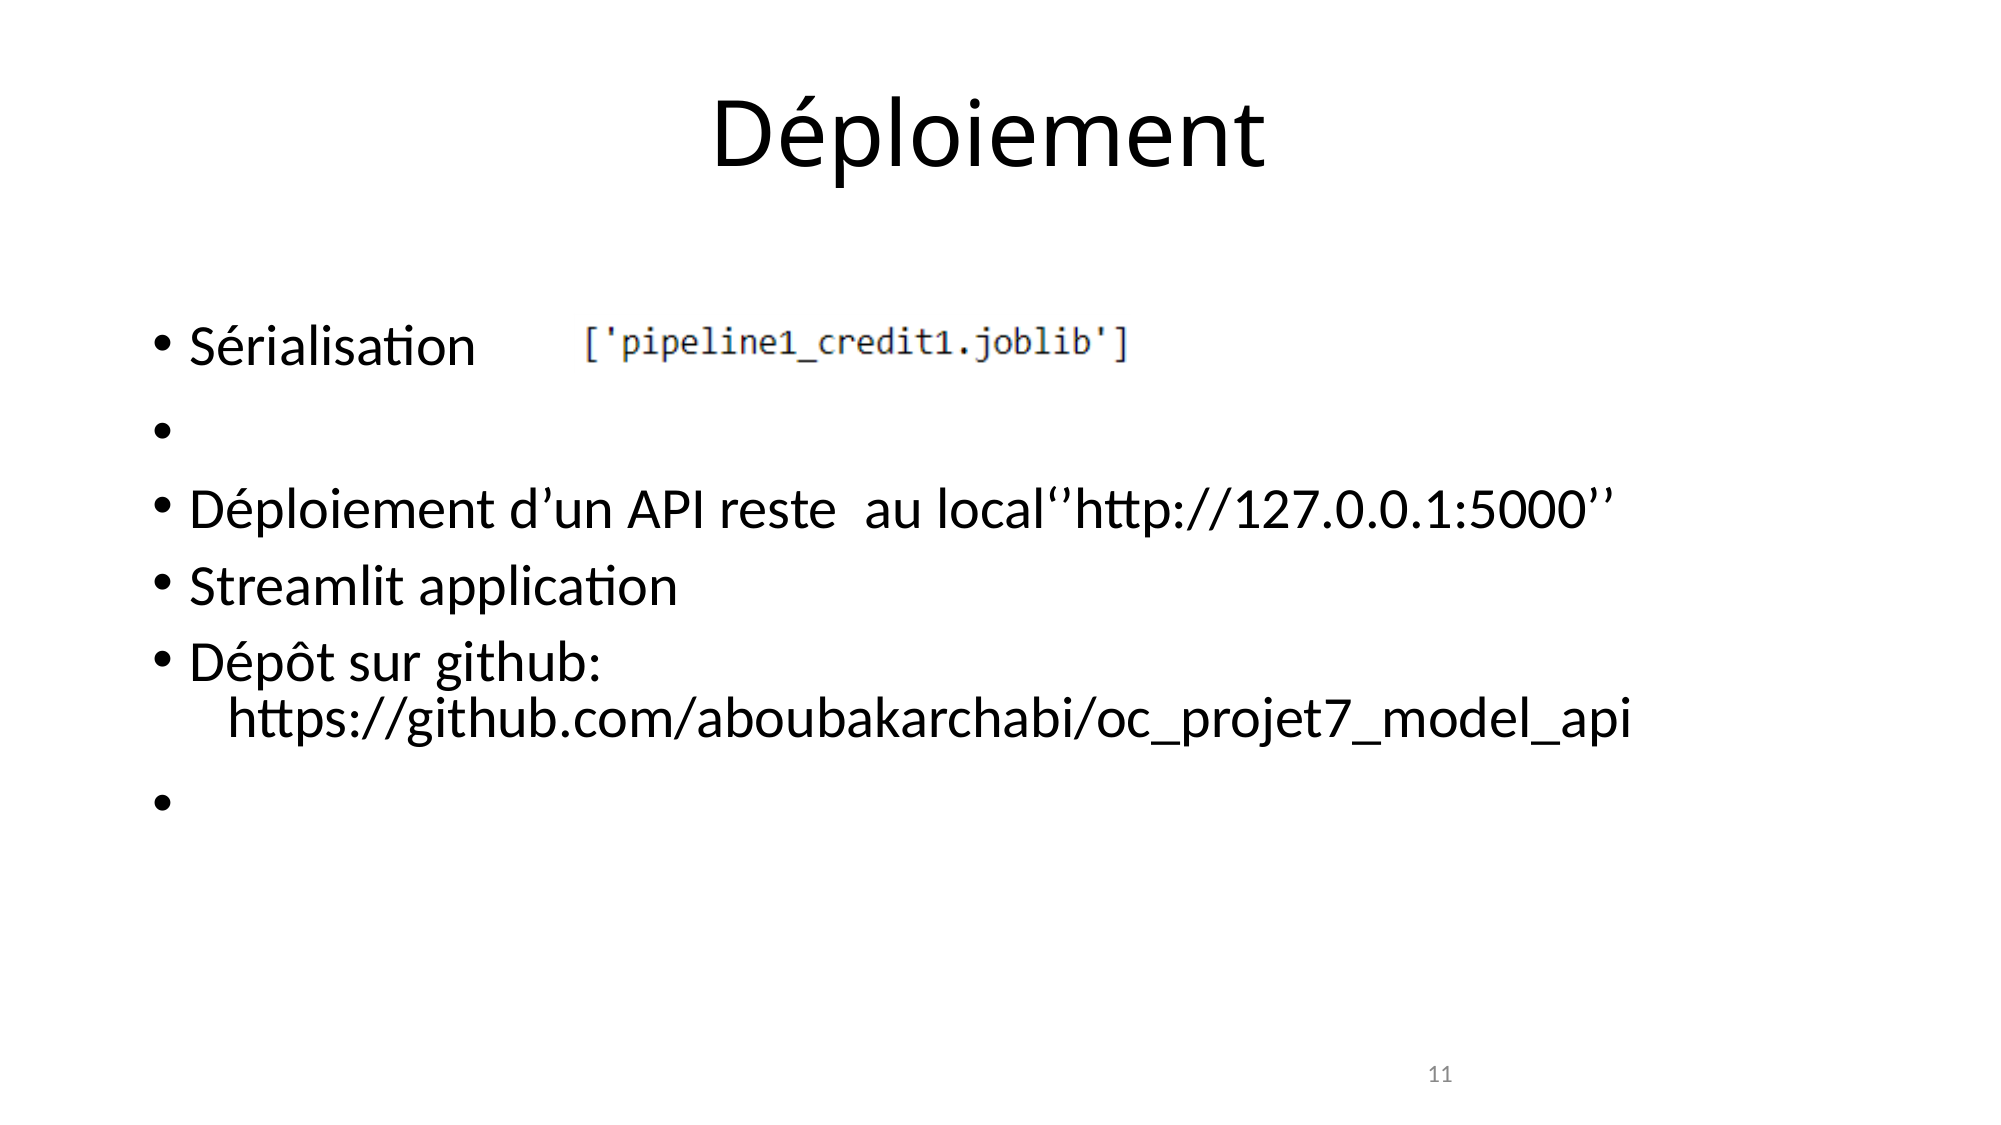

# Déploiement
Sérialisation
Déploiement d’un API reste au local‘’http://127.0.0.1:5000’’
Streamlit application
Dépôt sur github: https://github.com/aboubakarchabi/oc_projet7_model_api